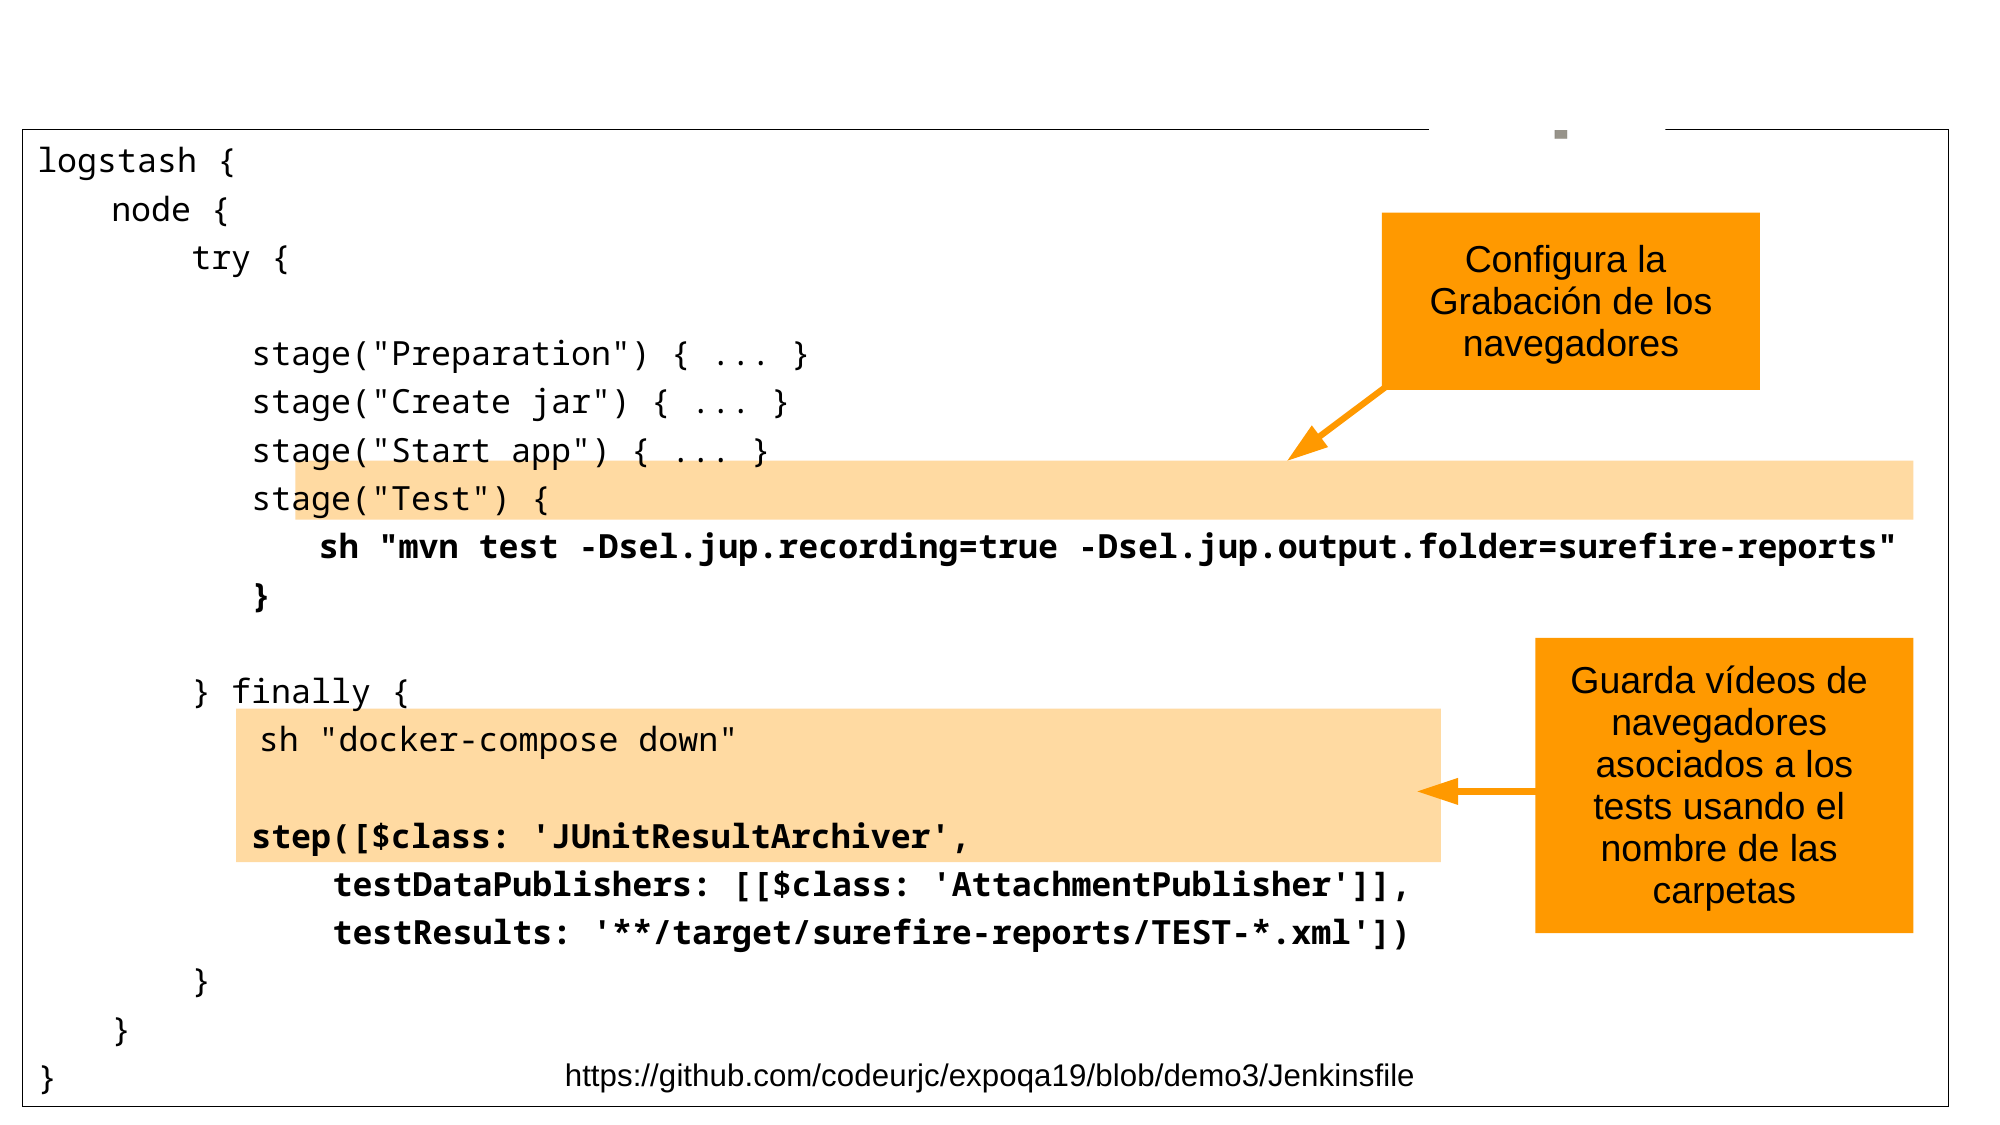

logstash {
	node {
	 try {
	 stage("Preparation") { ... }
	 stage("Create jar") { ... }
	 stage("Start app") { ... }
	 stage("Test") {
	 	 sh "mvn test -Dsel.jup.recording=true -Dsel.jup.output.folder=surefire-reports"
	 }
	 } finally {
			sh "docker-compose down"
 	 step([$class: 'JUnitResultArchiver',
				testDataPublishers: [[$class: 'AttachmentPublisher']],
				testResults: '**/target/surefire-reports/TEST-*.xml'])
	 }
	}
}
Configura la
Grabación de los
navegadores
Guarda vídeos de
navegadores
asociados a los
tests usando el
nombre de las
carpetas
https://github.com/codeurjc/expoqa19/blob/demo3/Jenkinsfile